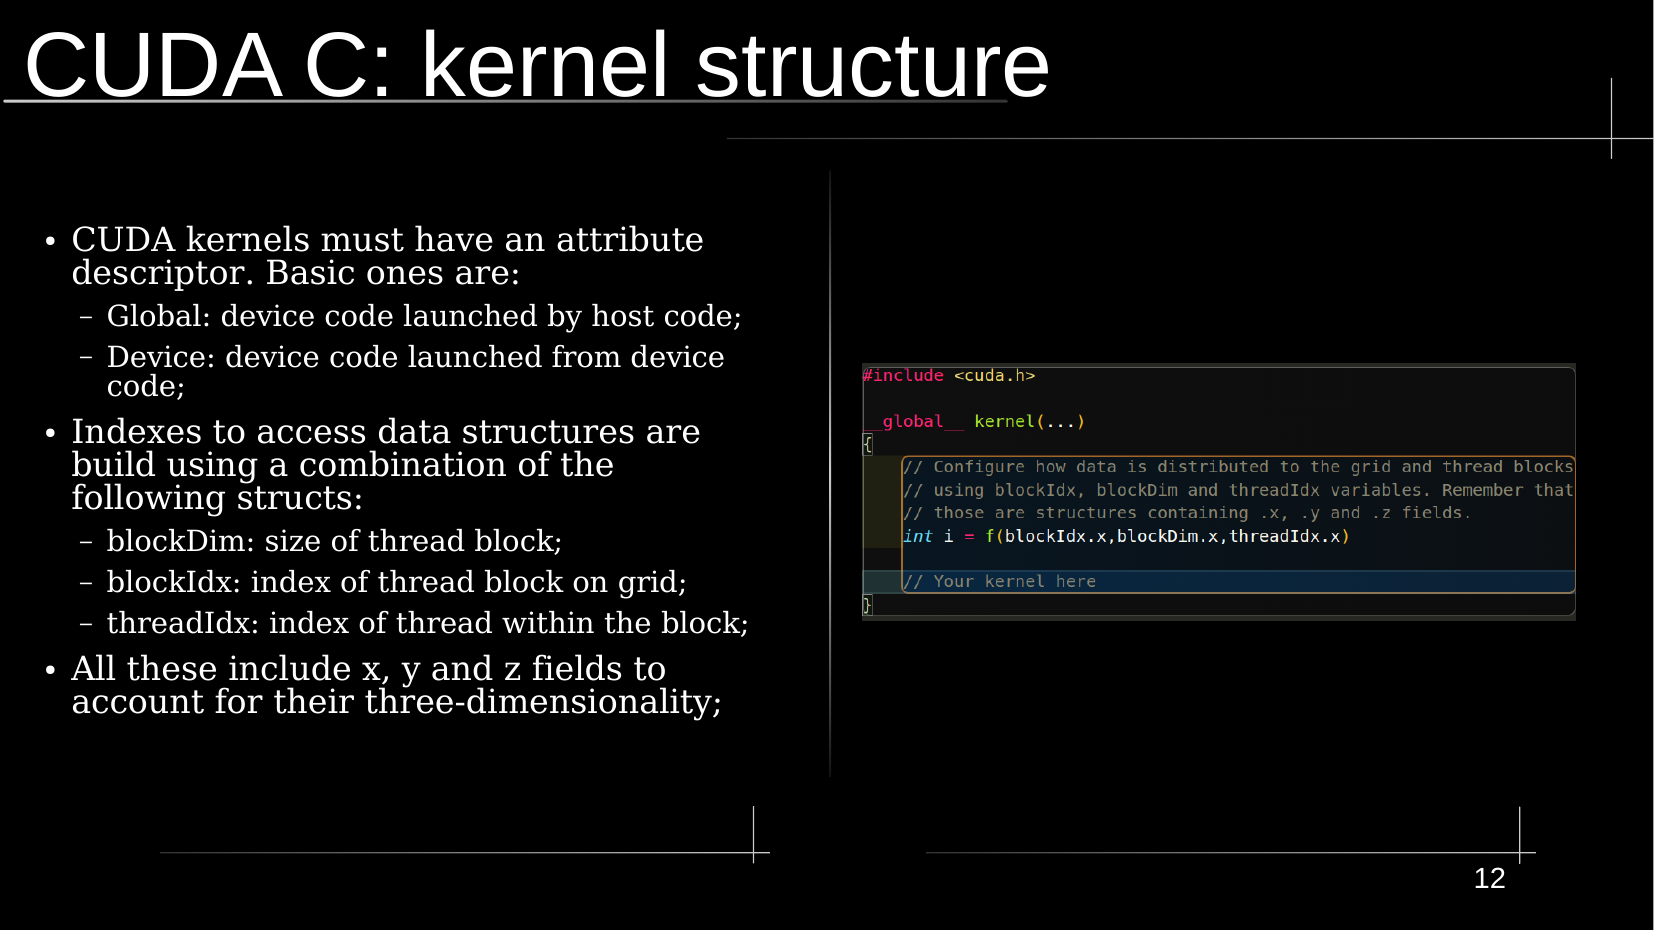

# CUDA C: kernel structure
CUDA kernels must have an attribute descriptor. Basic ones are:
Global: device code launched by host code;
Device: device code launched from device code;
Indexes to access data structures are build using a combination of the following structs:
blockDim: size of thread block;
blockIdx: index of thread block on grid;
threadIdx: index of thread within the block;
All these include x, y and z fields to account for their three-dimensionality;
12